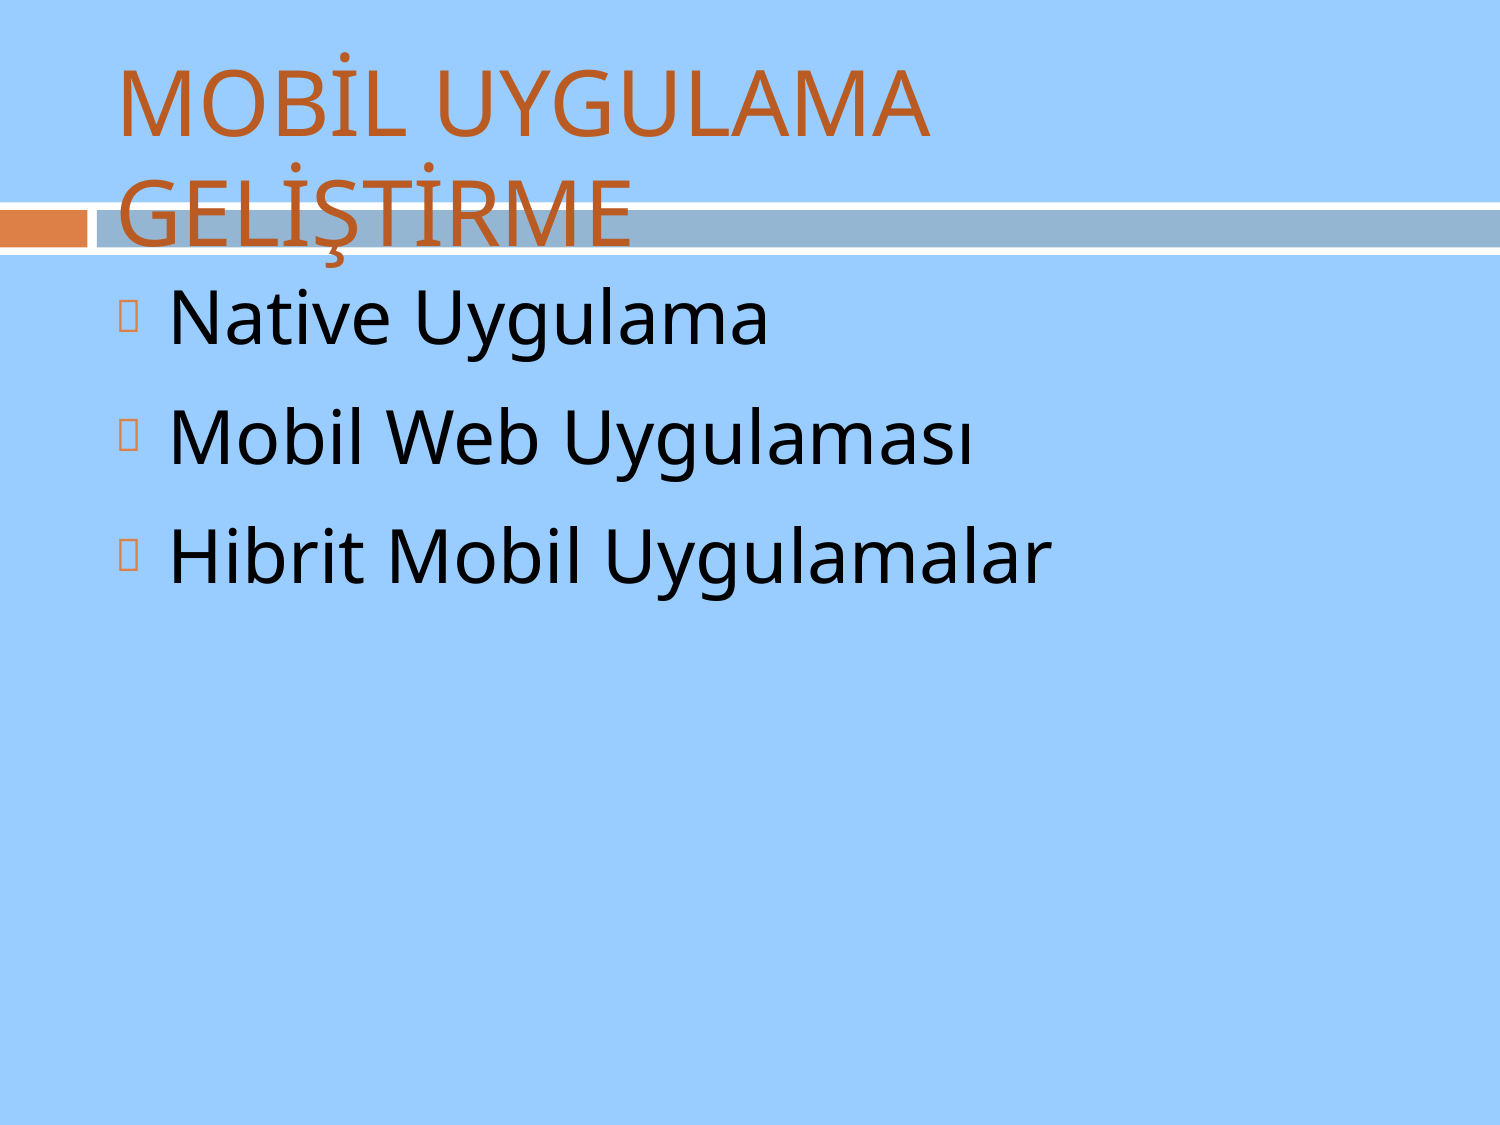

# MOBİL UYGULAMA GELİŞTİRME
Native Uygulama
Mobil Web Uygulaması
Hibrit Mobil Uygulamalar